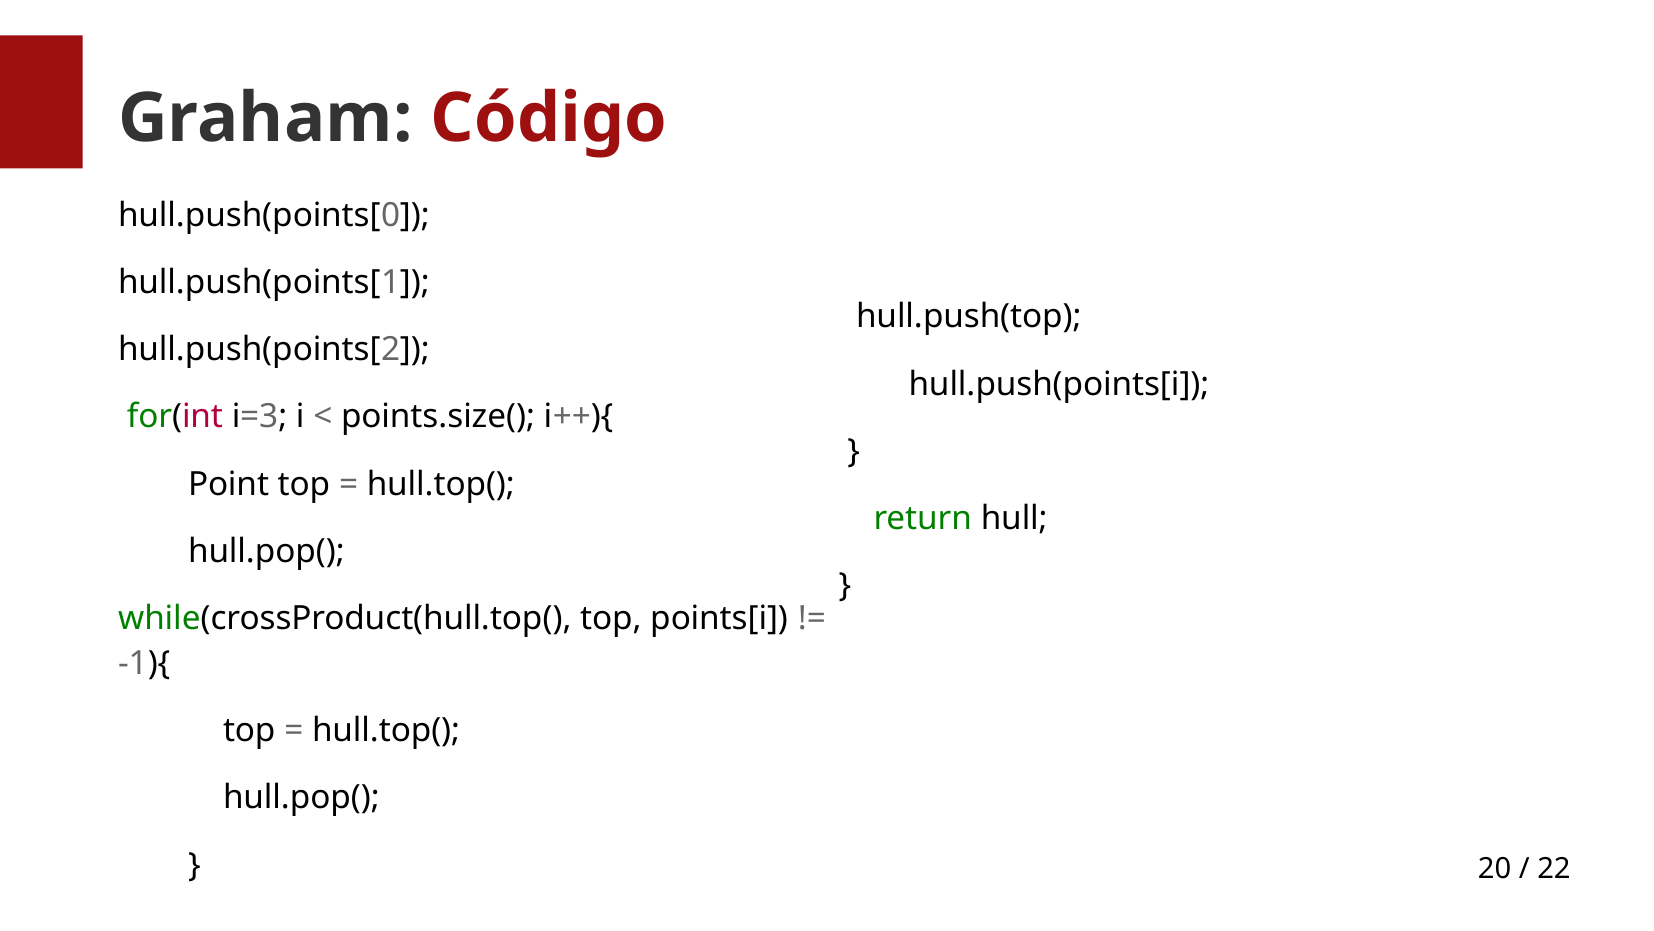

# Graham: Código
 hull.push(top);
 hull.push(points[i]);
 }
 return hull;
}
hull.push(points[0]);
hull.push(points[1]);
hull.push(points[2]);
 for(int i=3; i < points.size(); i++){
 Point top = hull.top();
 hull.pop();
while(crossProduct(hull.top(), top, points[i]) != -1){
 top = hull.top();
 hull.pop();
 }
20